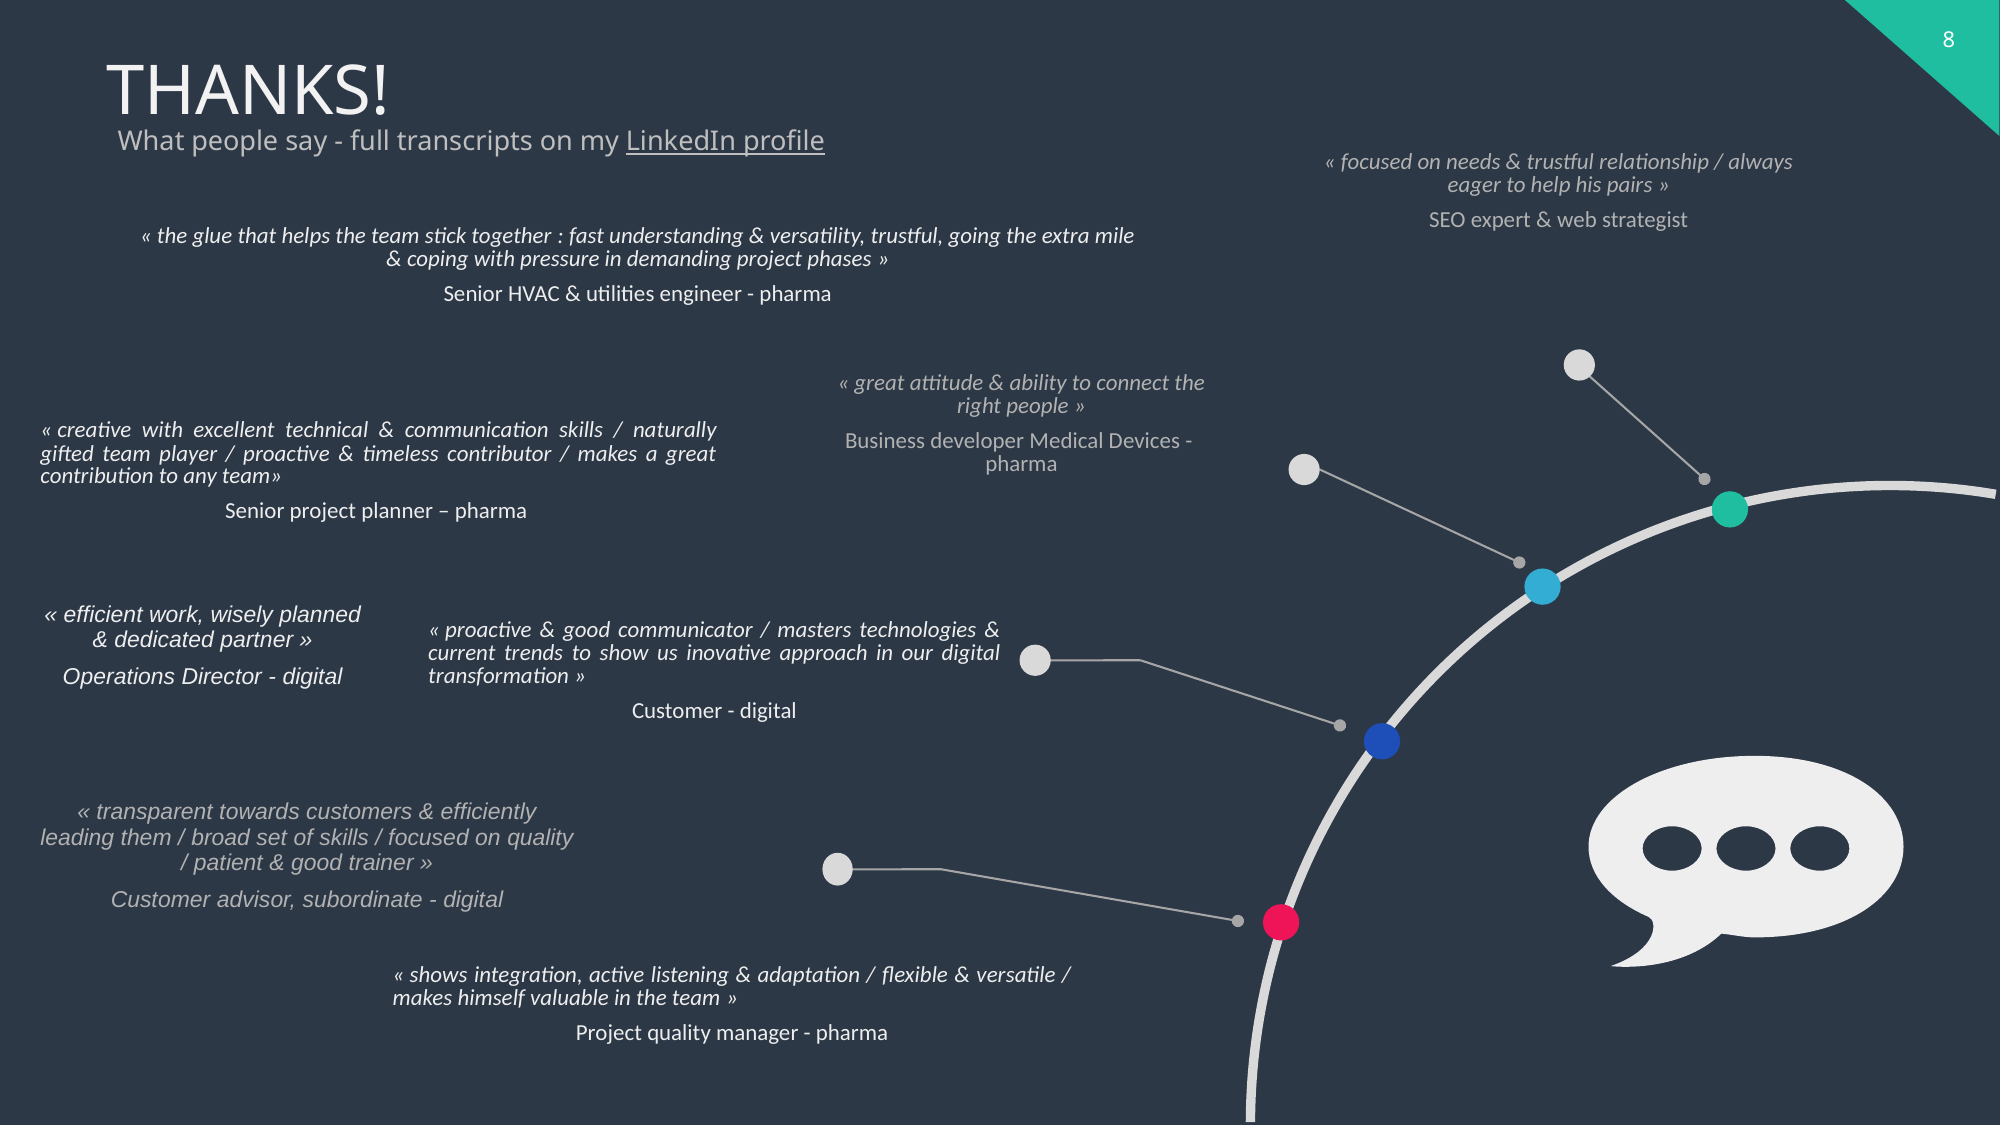

# THANKS!
What people say - full transcripts on my LinkedIn profile
« focused on needs & trustful relationship / always eager to help his pairs »
SEO expert & web strategist
« the glue that helps the team stick together : fast understanding & versatility, trustful, going the extra mile & coping with pressure in demanding project phases »
Senior HVAC & utilities engineer - pharma
« great attitude & ability to connect the right people »
Business developer Medical Devices - pharma
« creative with excellent technical & communication skills / naturally gifted team player / proactive & timeless contributor / makes a great contribution to any team»
Senior project planner – pharma
« efficient work, wisely planned & dedicated partner »
Operations Director - digital
« proactive & good communicator / masters technologies & current trends to show us inovative approach in our digital transformation »
Customer - digital
« dedicated, positive and enthusiastic person »
Procurement manager, pharma
« transparent towards customers & efficiently leading them / broad set of skills / focused on quality / patient & good trainer »
Customer advisor, subordinate - digital
« shows integration, active listening & adaptation / flexible & versatile / makes himself valuable in the team »
Project quality manager - pharma